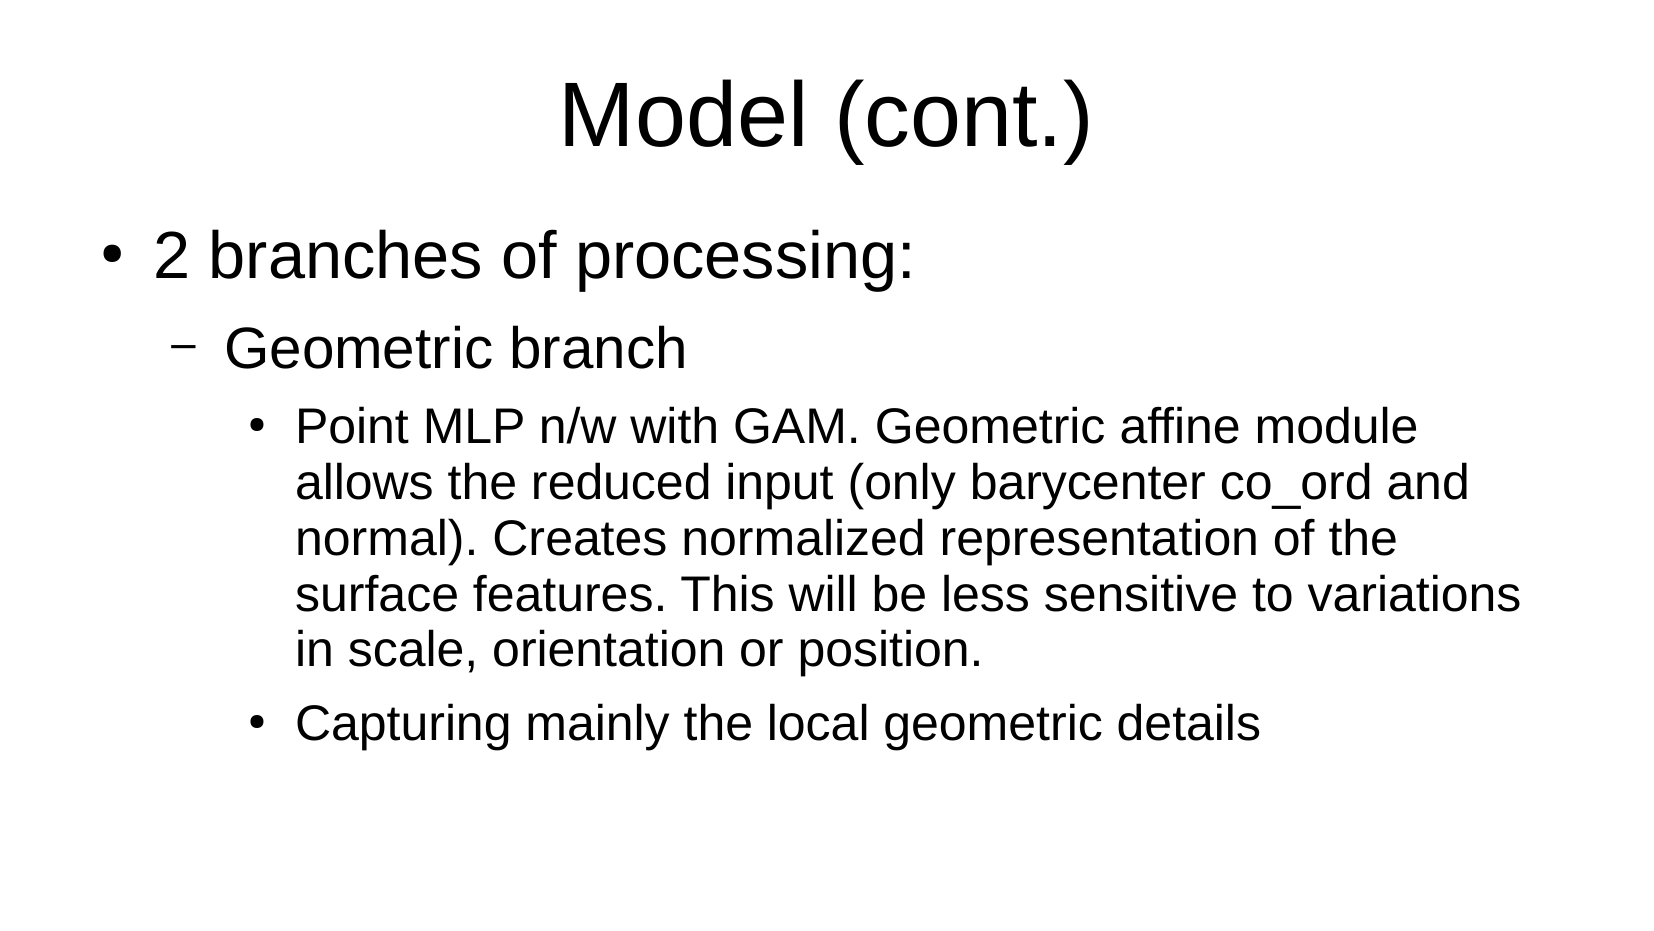

# Model (cont.)
2 branches of processing:
Geometric branch
Point MLP n/w with GAM. Geometric affine module allows the reduced input (only barycenter co_ord and normal). Creates normalized representation of the surface features. This will be less sensitive to variations in scale, orientation or position.
Capturing mainly the local geometric details